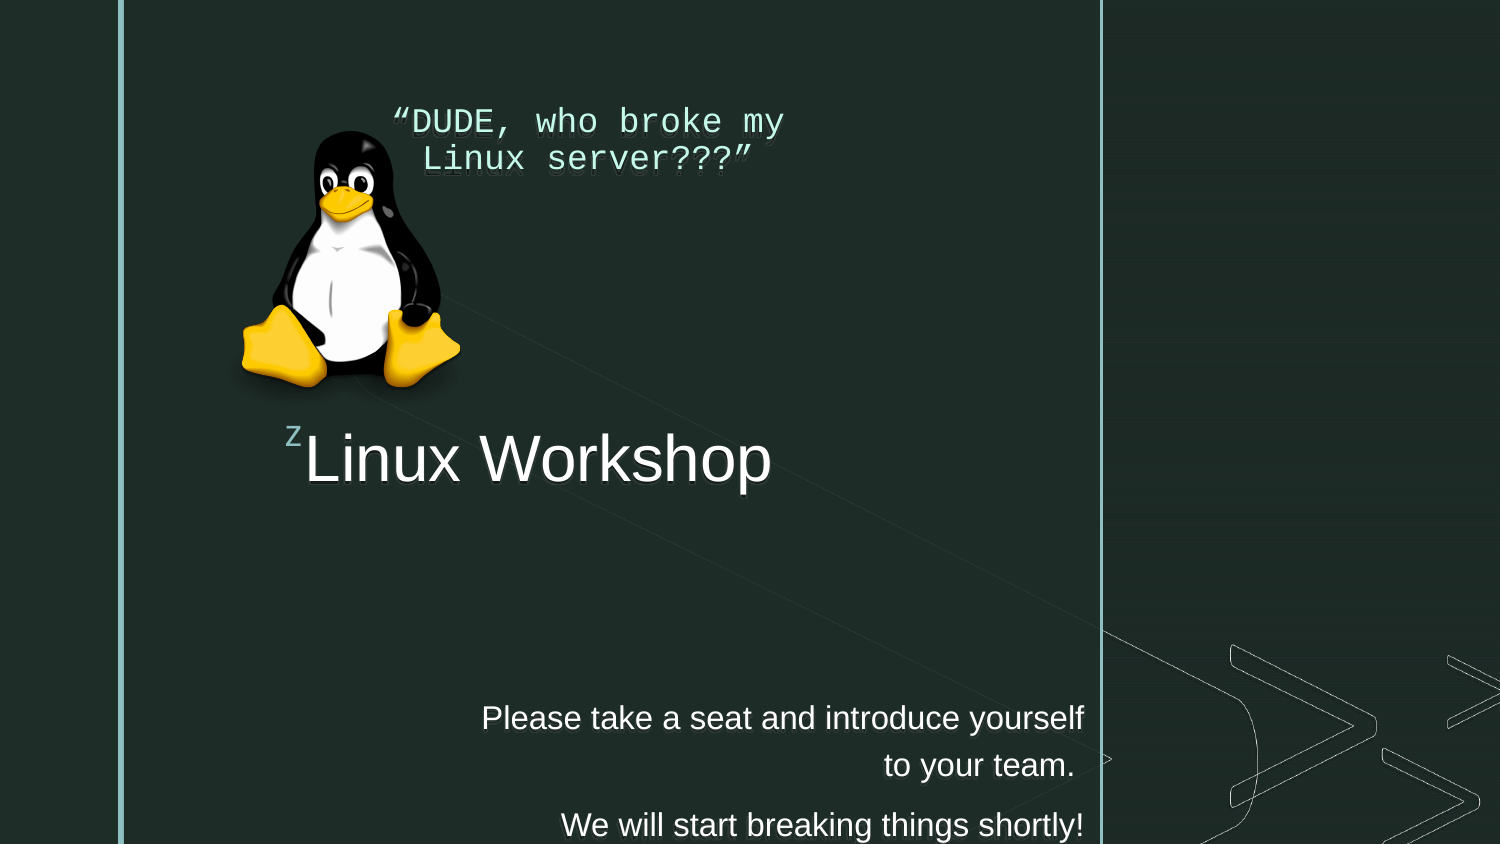

“DUDE, who broke my Linux server???”
# Linux Workshop
Please take a seat and introduce yourself to your team.
We will start breaking things shortly!